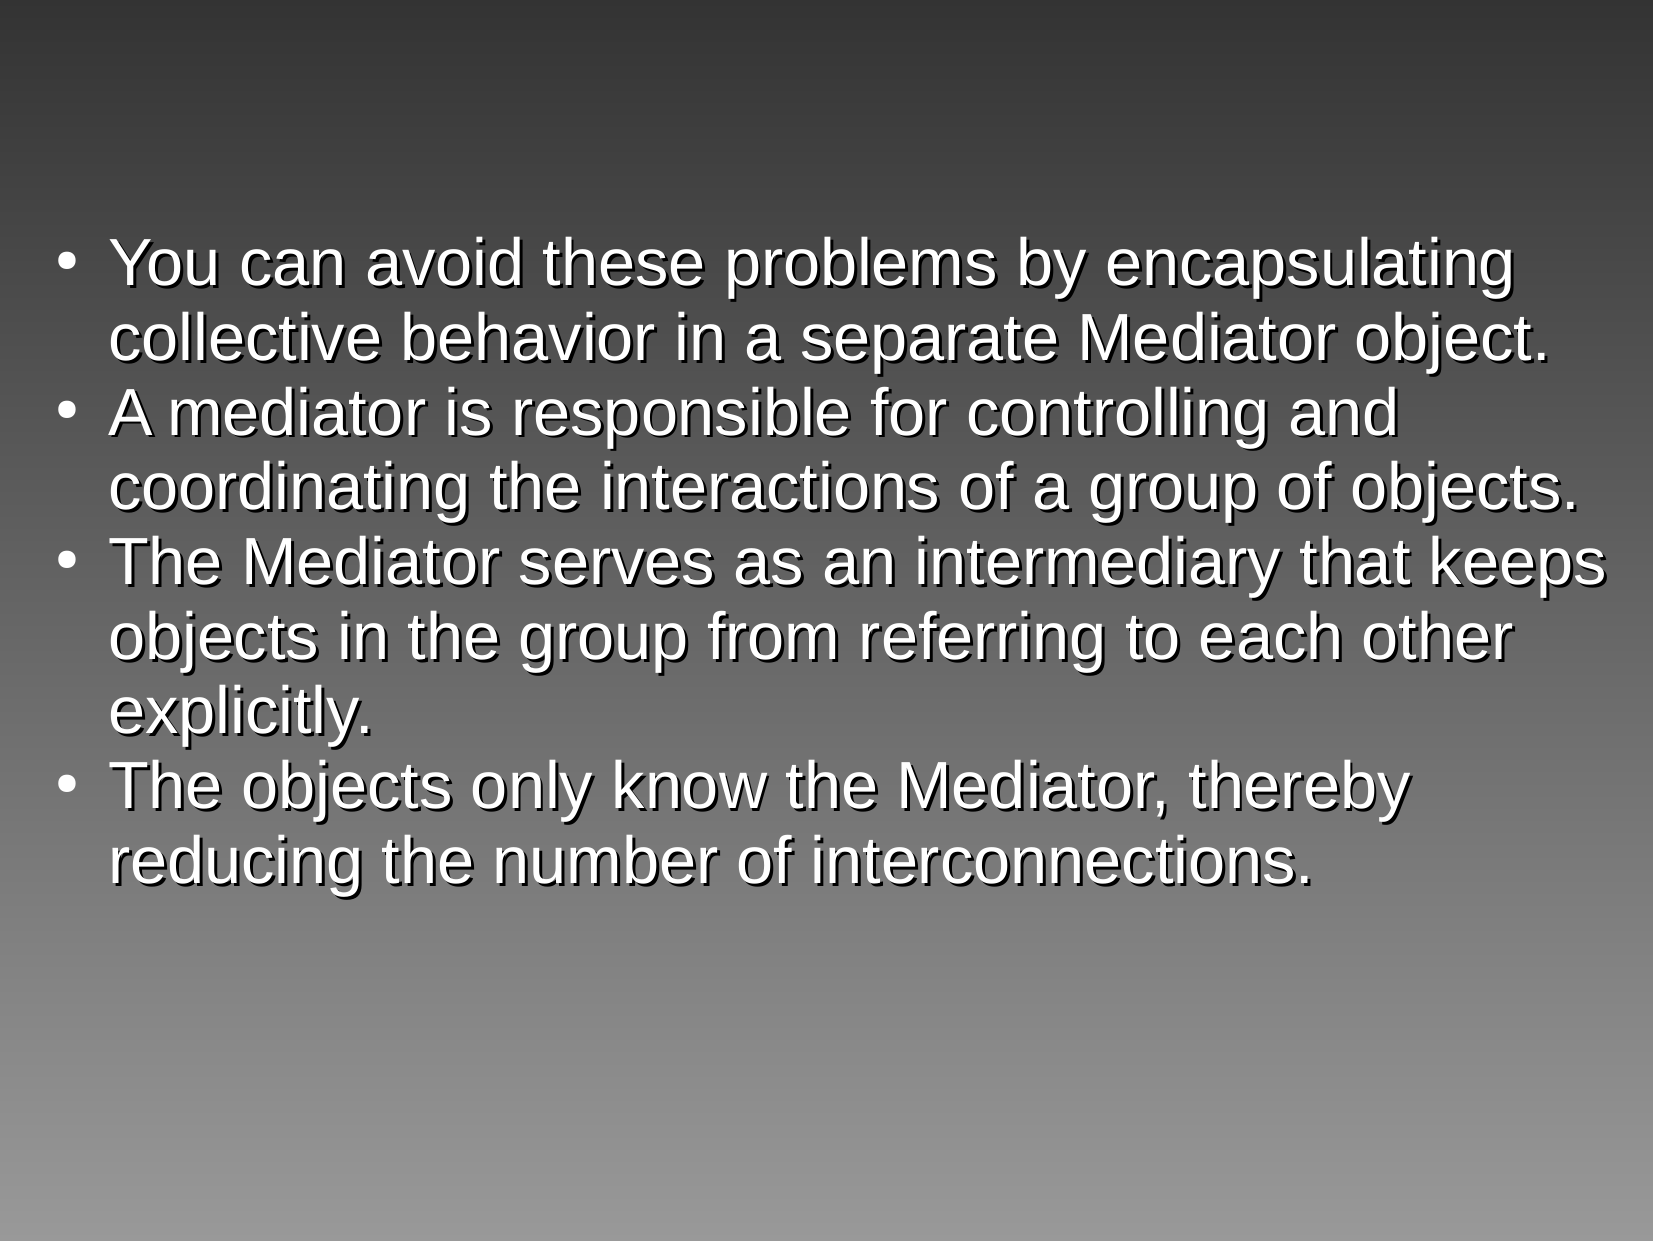

#
You can avoid these problems by encapsulating collective behavior in a separate Mediator object.
A mediator is responsible for controlling and coordinating the interactions of a group of objects.
The Mediator serves as an intermediary that keeps objects in the group from referring to each other explicitly.
The objects only know the Mediator, thereby reducing the number of interconnections.